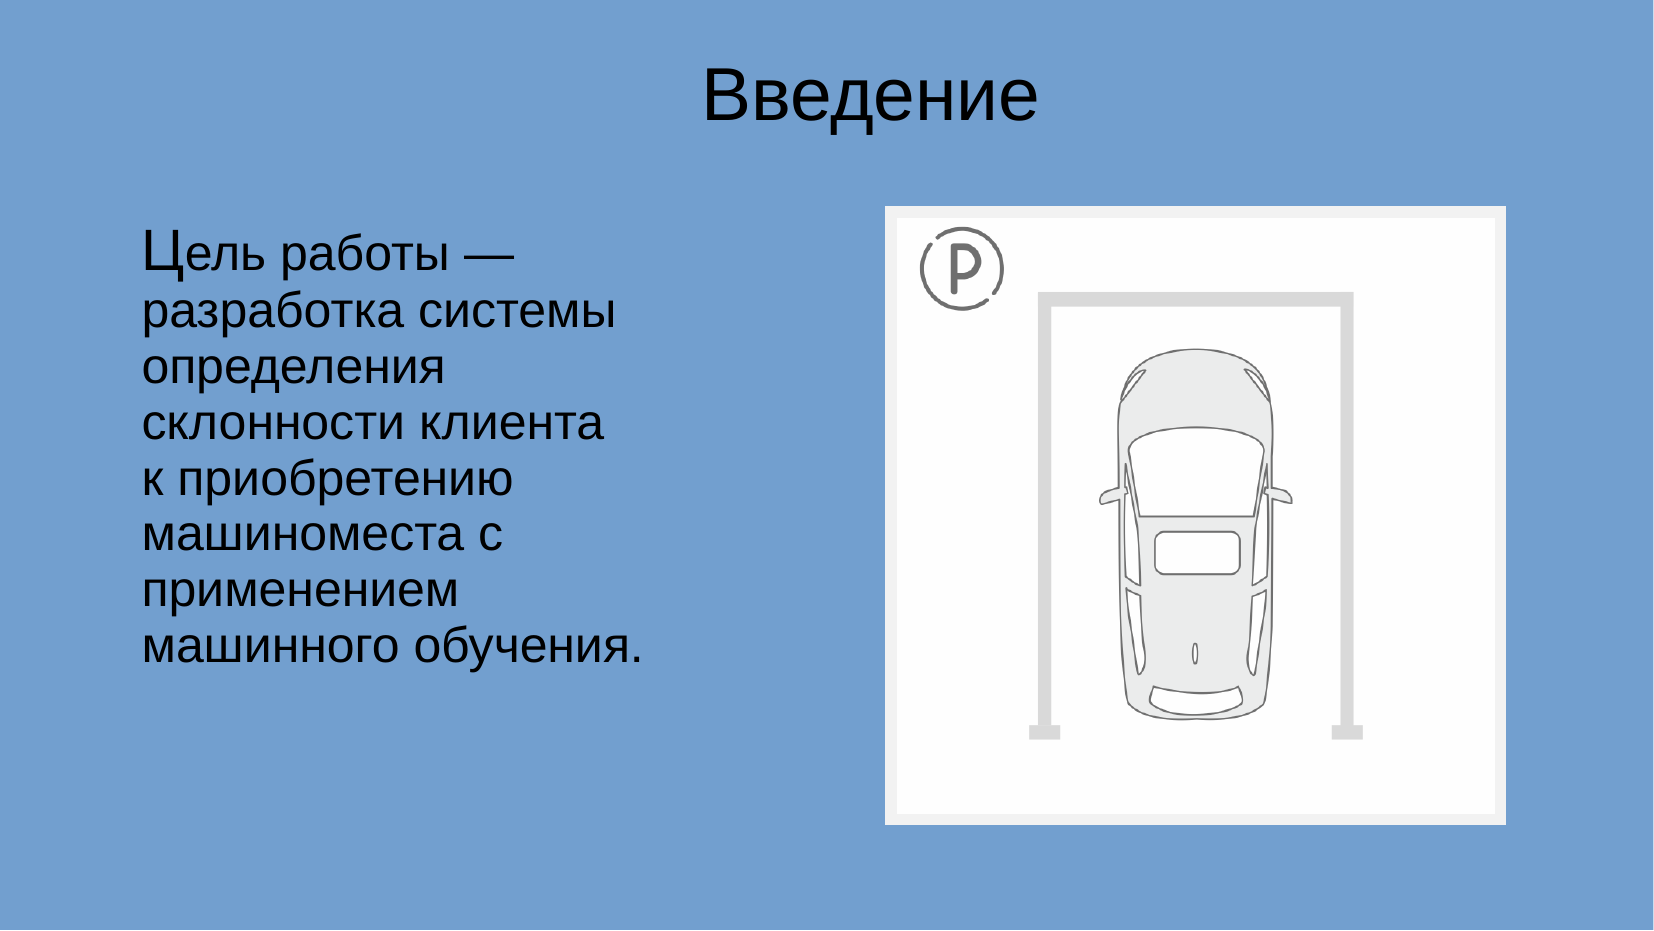

# Введение
Цель работы — разработка системы определения склонности клиента
к приобретению машиноместа с применением машинного обучения.